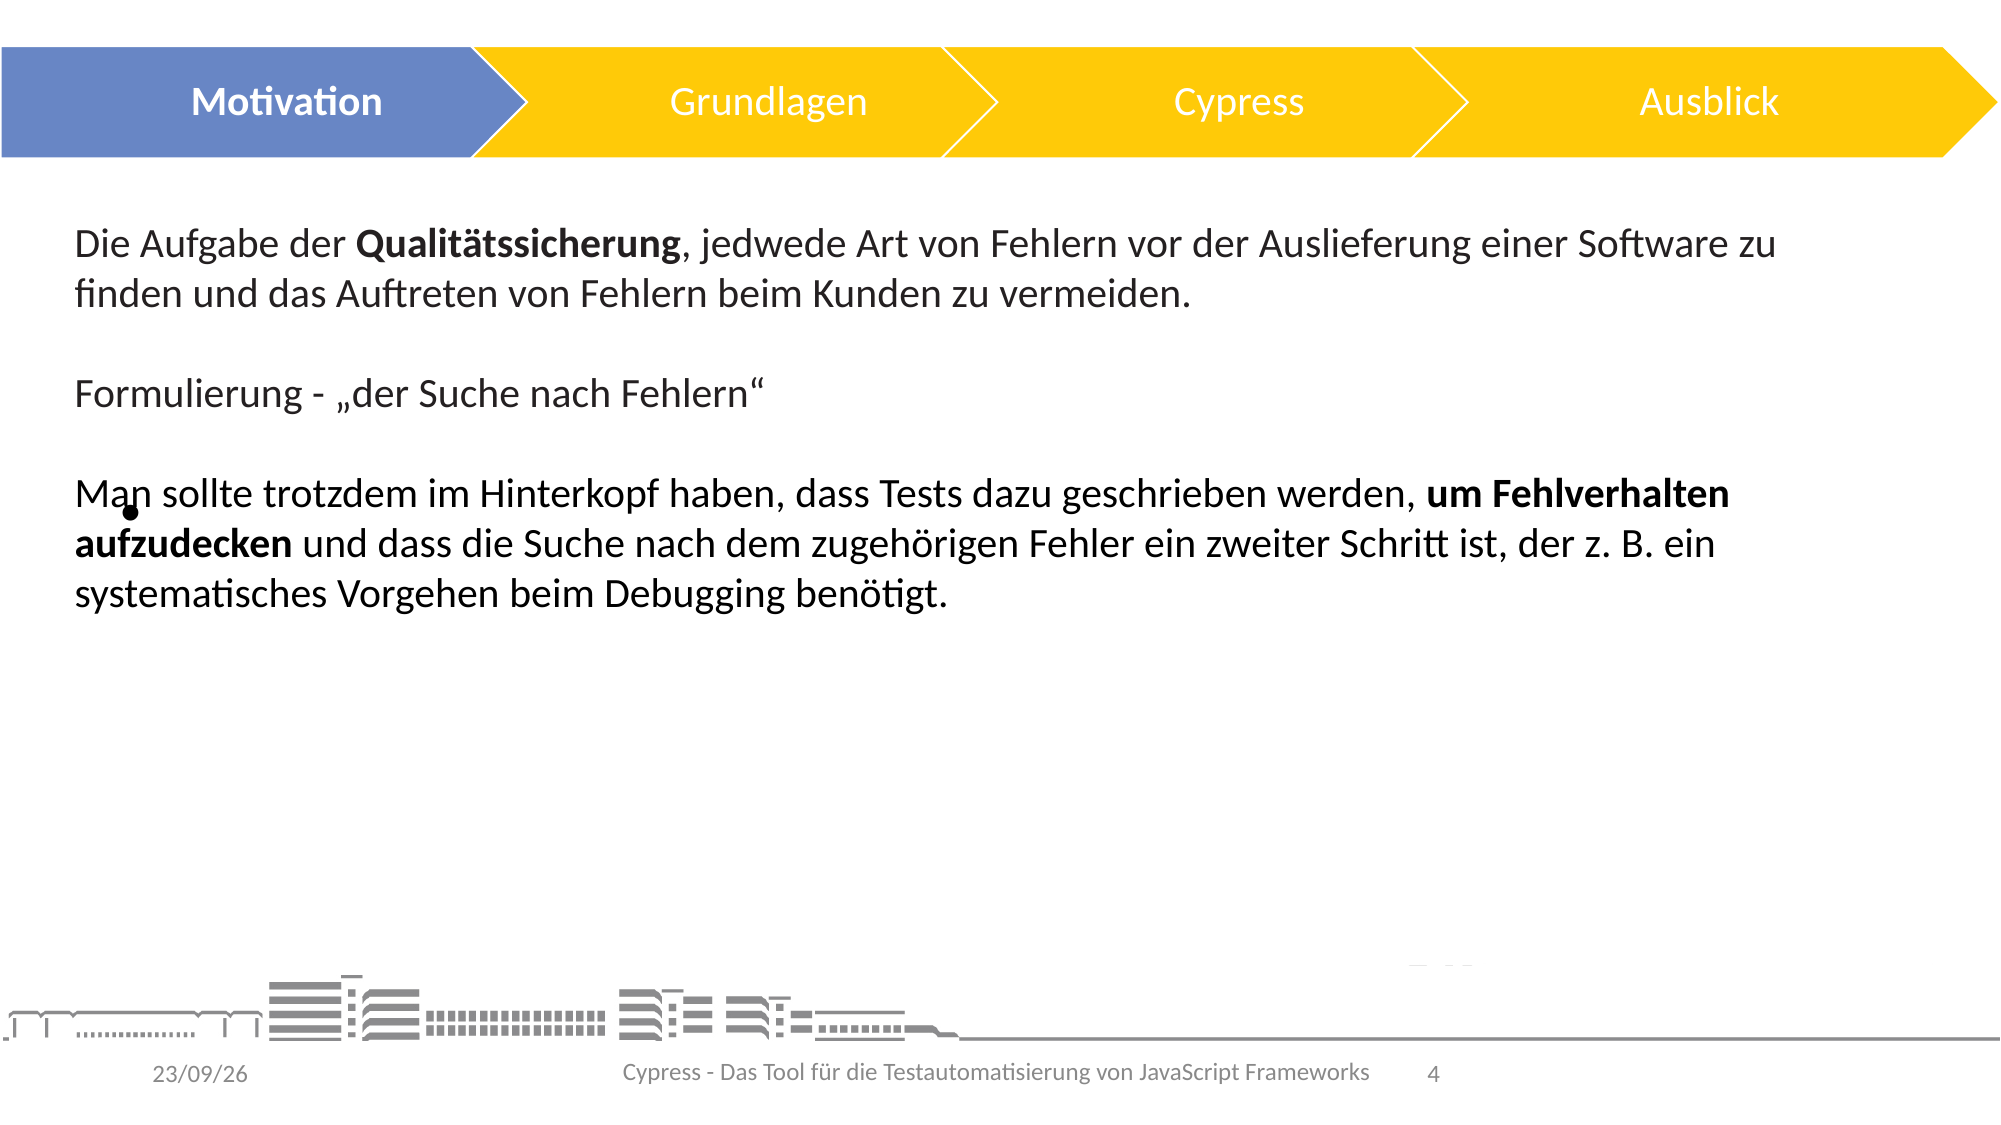

Motivation
Grundlagen
Cypress
Ausblick
#
Die Aufgabe der Qualitätssicherung, jedwede Art von Fehlern vor der Auslieferung einer Software zu finden und das Auftreten von Fehlern beim Kunden zu vermeiden.
Formulierung - „der Suche nach Fehlern“
Man sollte trotzdem im Hinterkopf haben, dass Tests dazu geschrieben werden, um Fehlverhalten aufzudecken und dass die Suche nach dem zugehörigen Fehler ein zweiter Schritt ist, der z. B. ein systematisches Vorgehen beim Debugging benötigt.
Cypress - Das Tool für die Testautomatisierung von JavaScript Frameworks
4